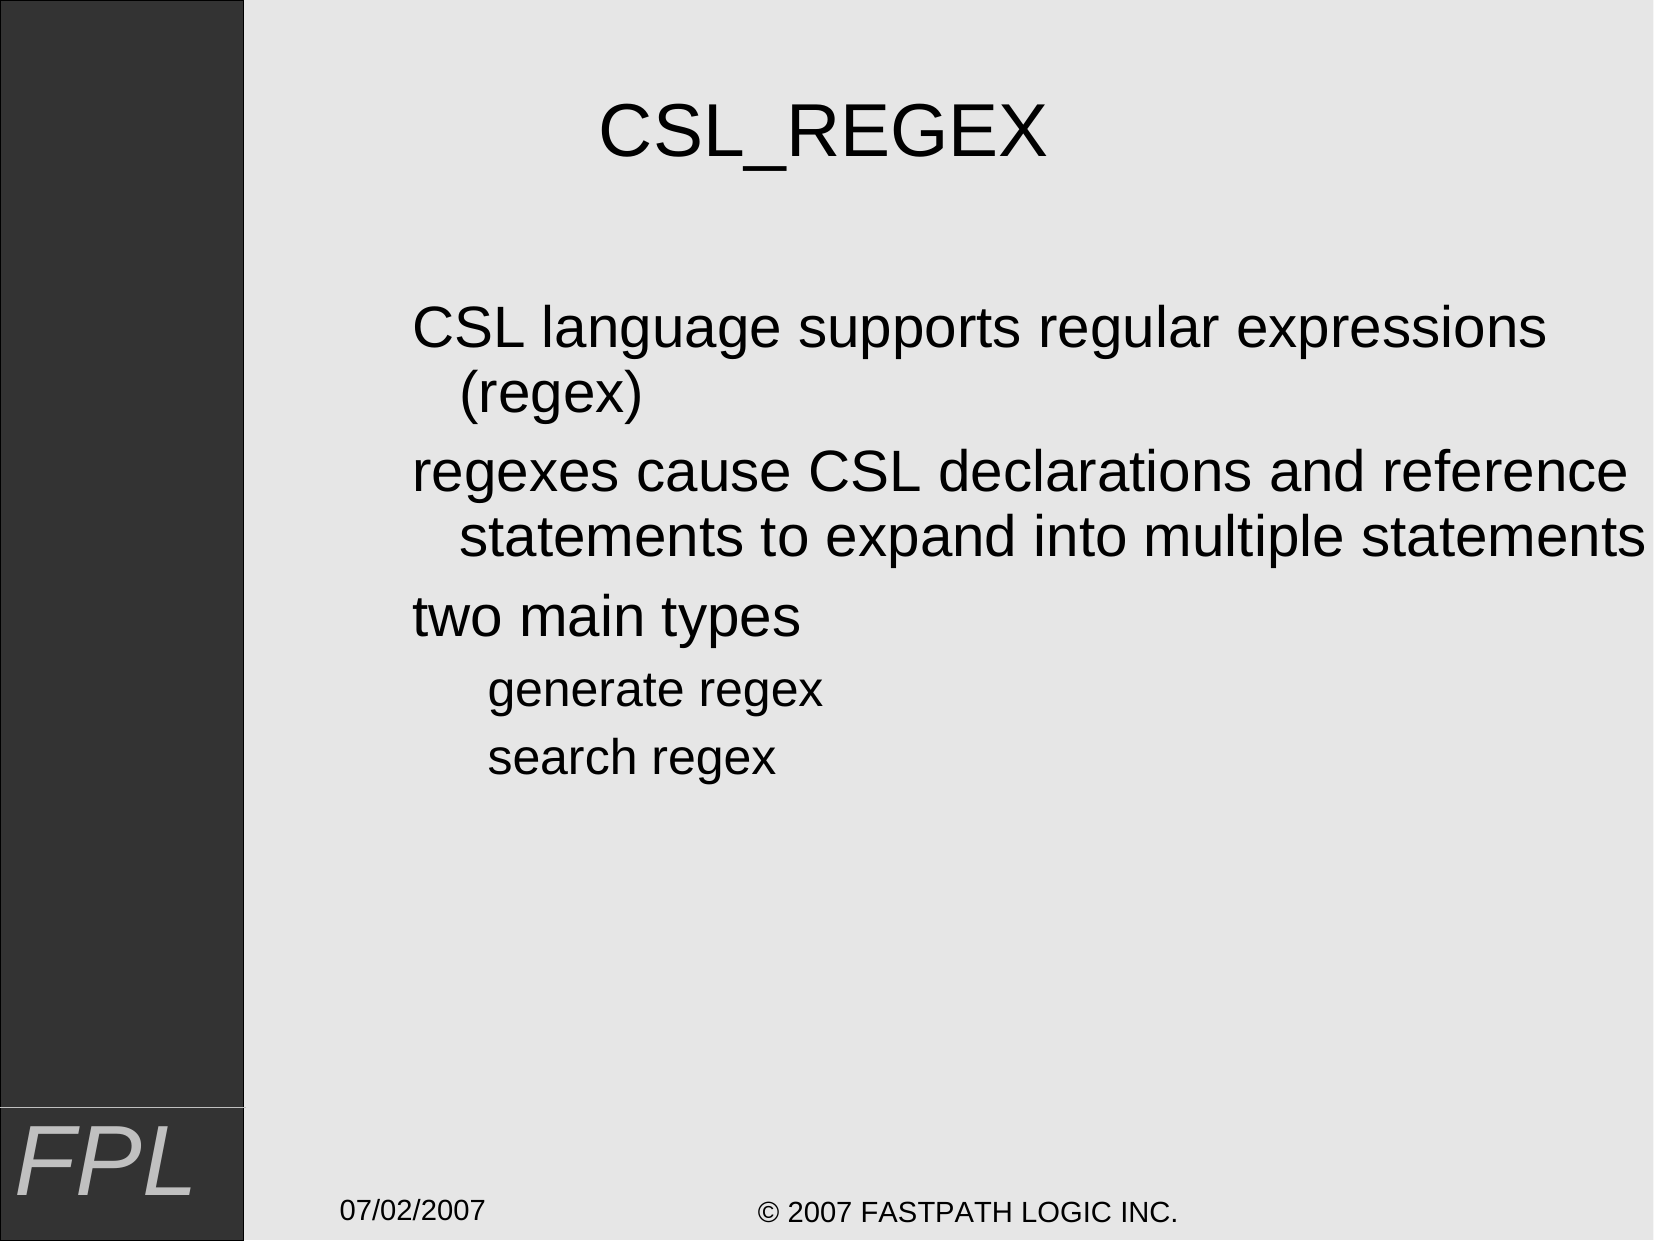

# CSL_REGEX
CSL language supports regular expressions (regex)
regexes cause CSL declarations and reference statements to expand into multiple statements
two main types
generate regex
search regex
07/02/2007
© 2007 FASTPATH LOGIC INC.